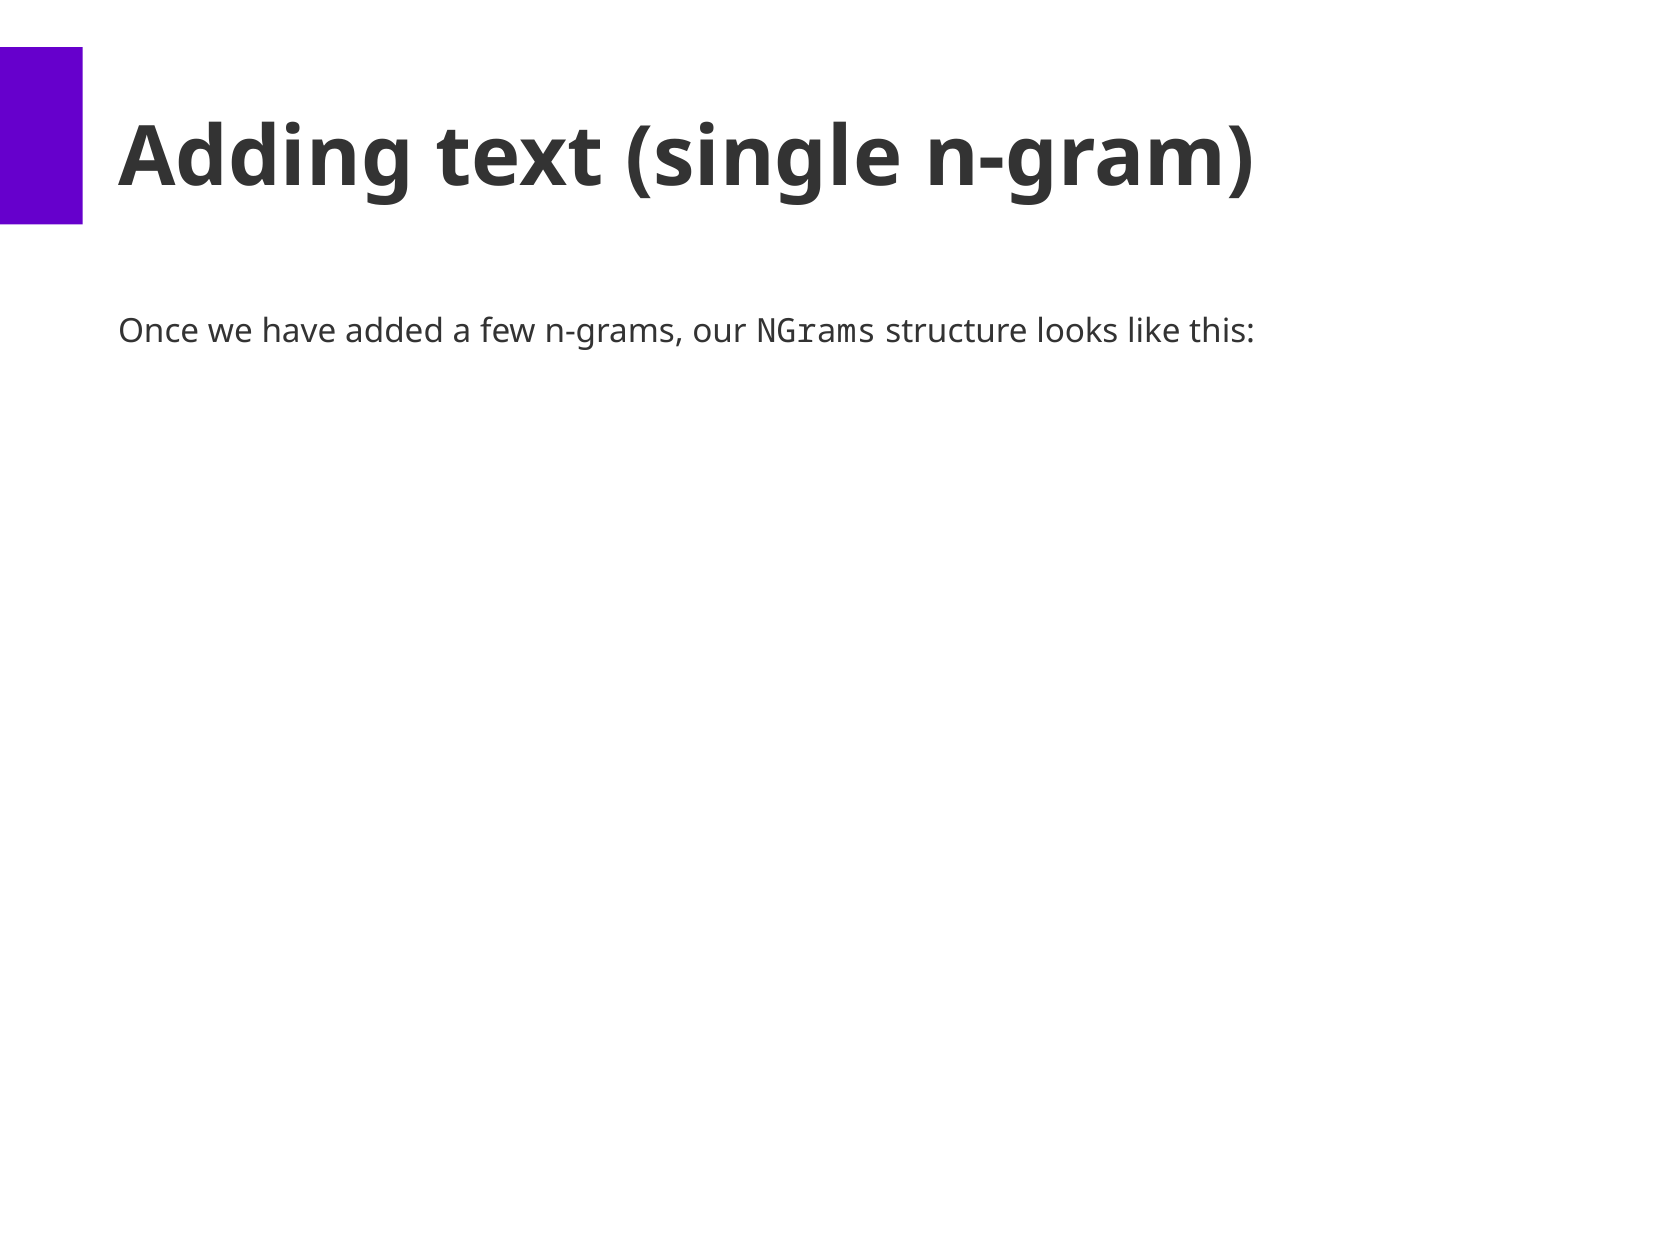

# Adding text (single n-gram)
Once we have added a few n-grams, our NGrams structure looks like this: